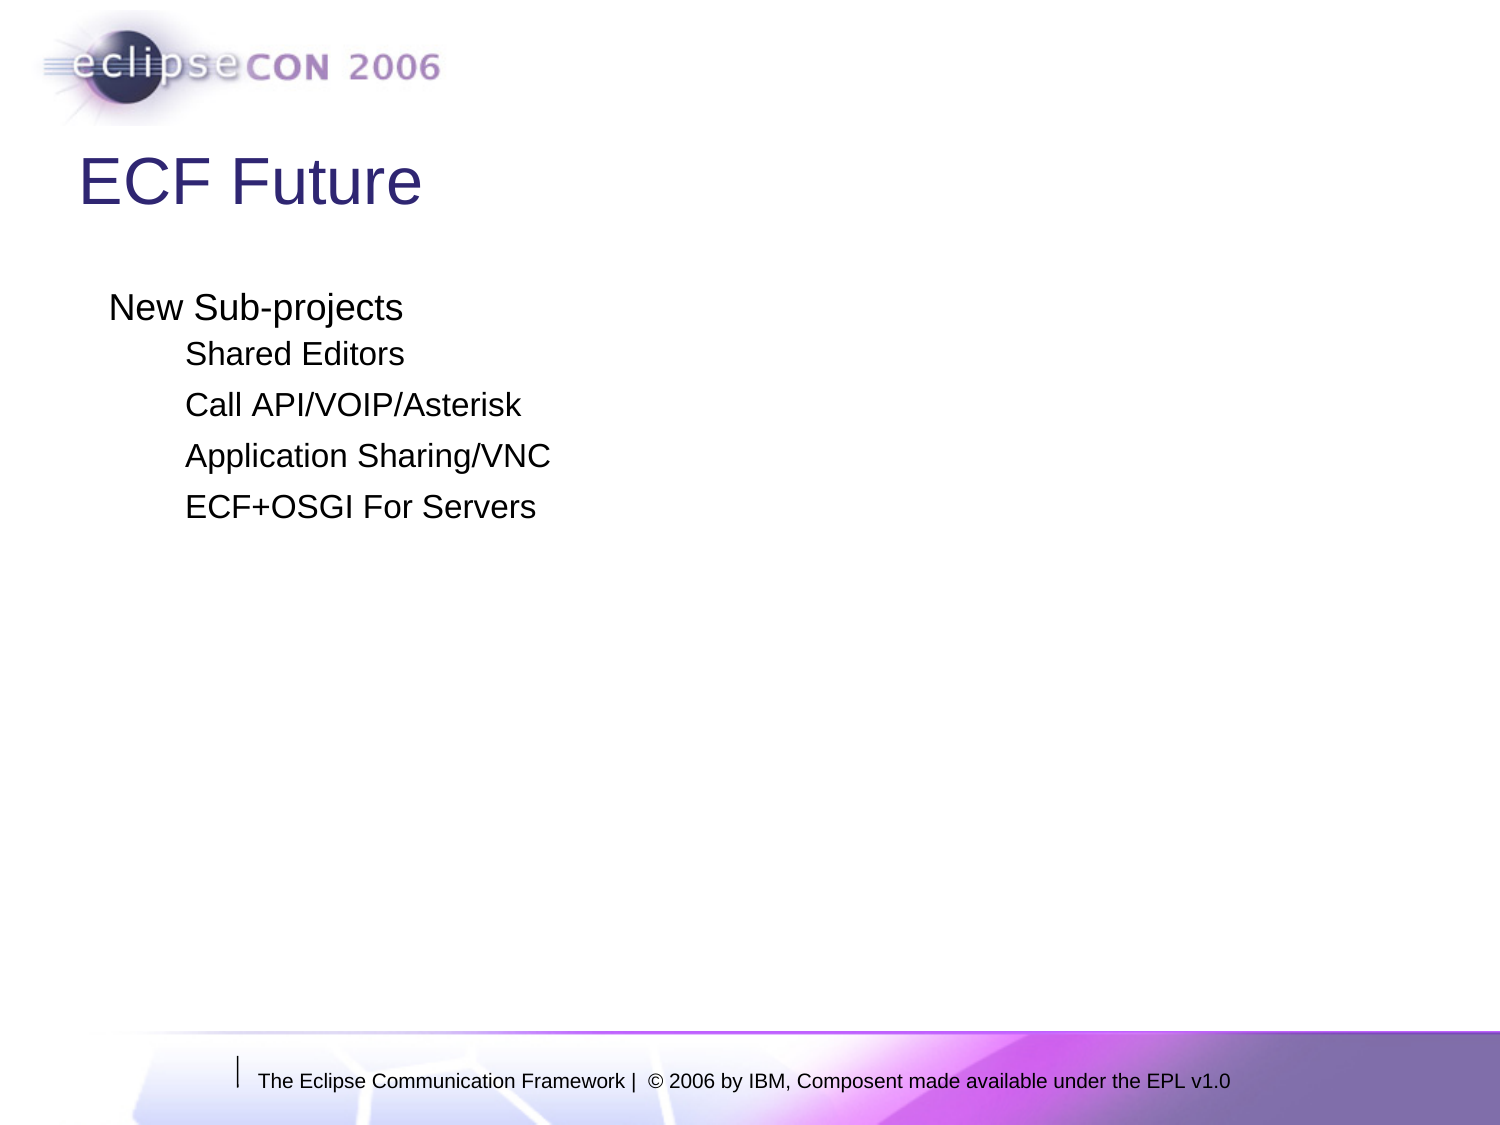

# ECF Future
New Sub-projects
Shared Editors
Call API/VOIP/Asterisk
Application Sharing/VNC
ECF+OSGI For Servers